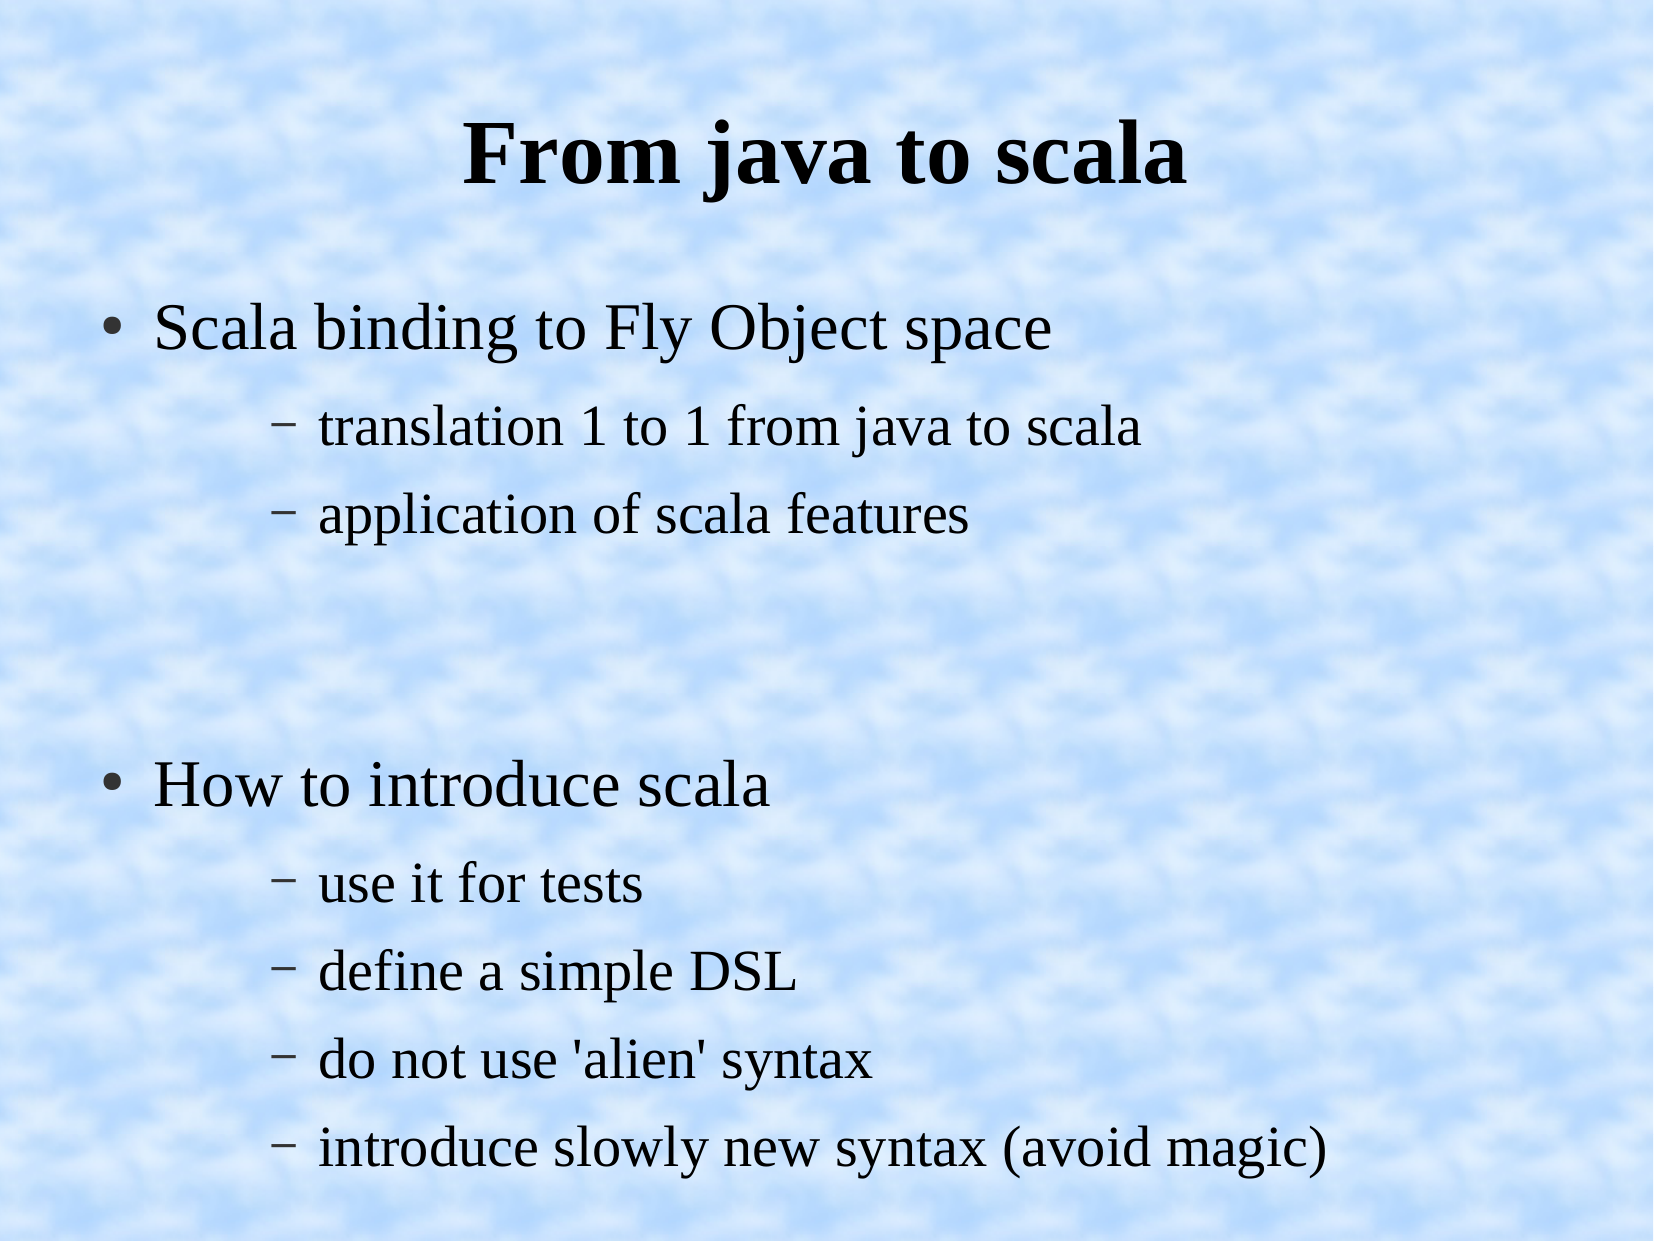

# From java to scala
Scala binding to Fly Object space
translation 1 to 1 from java to scala
application of scala features
How to introduce scala
use it for tests
define a simple DSL
do not use 'alien' syntax
introduce slowly new syntax (avoid magic)